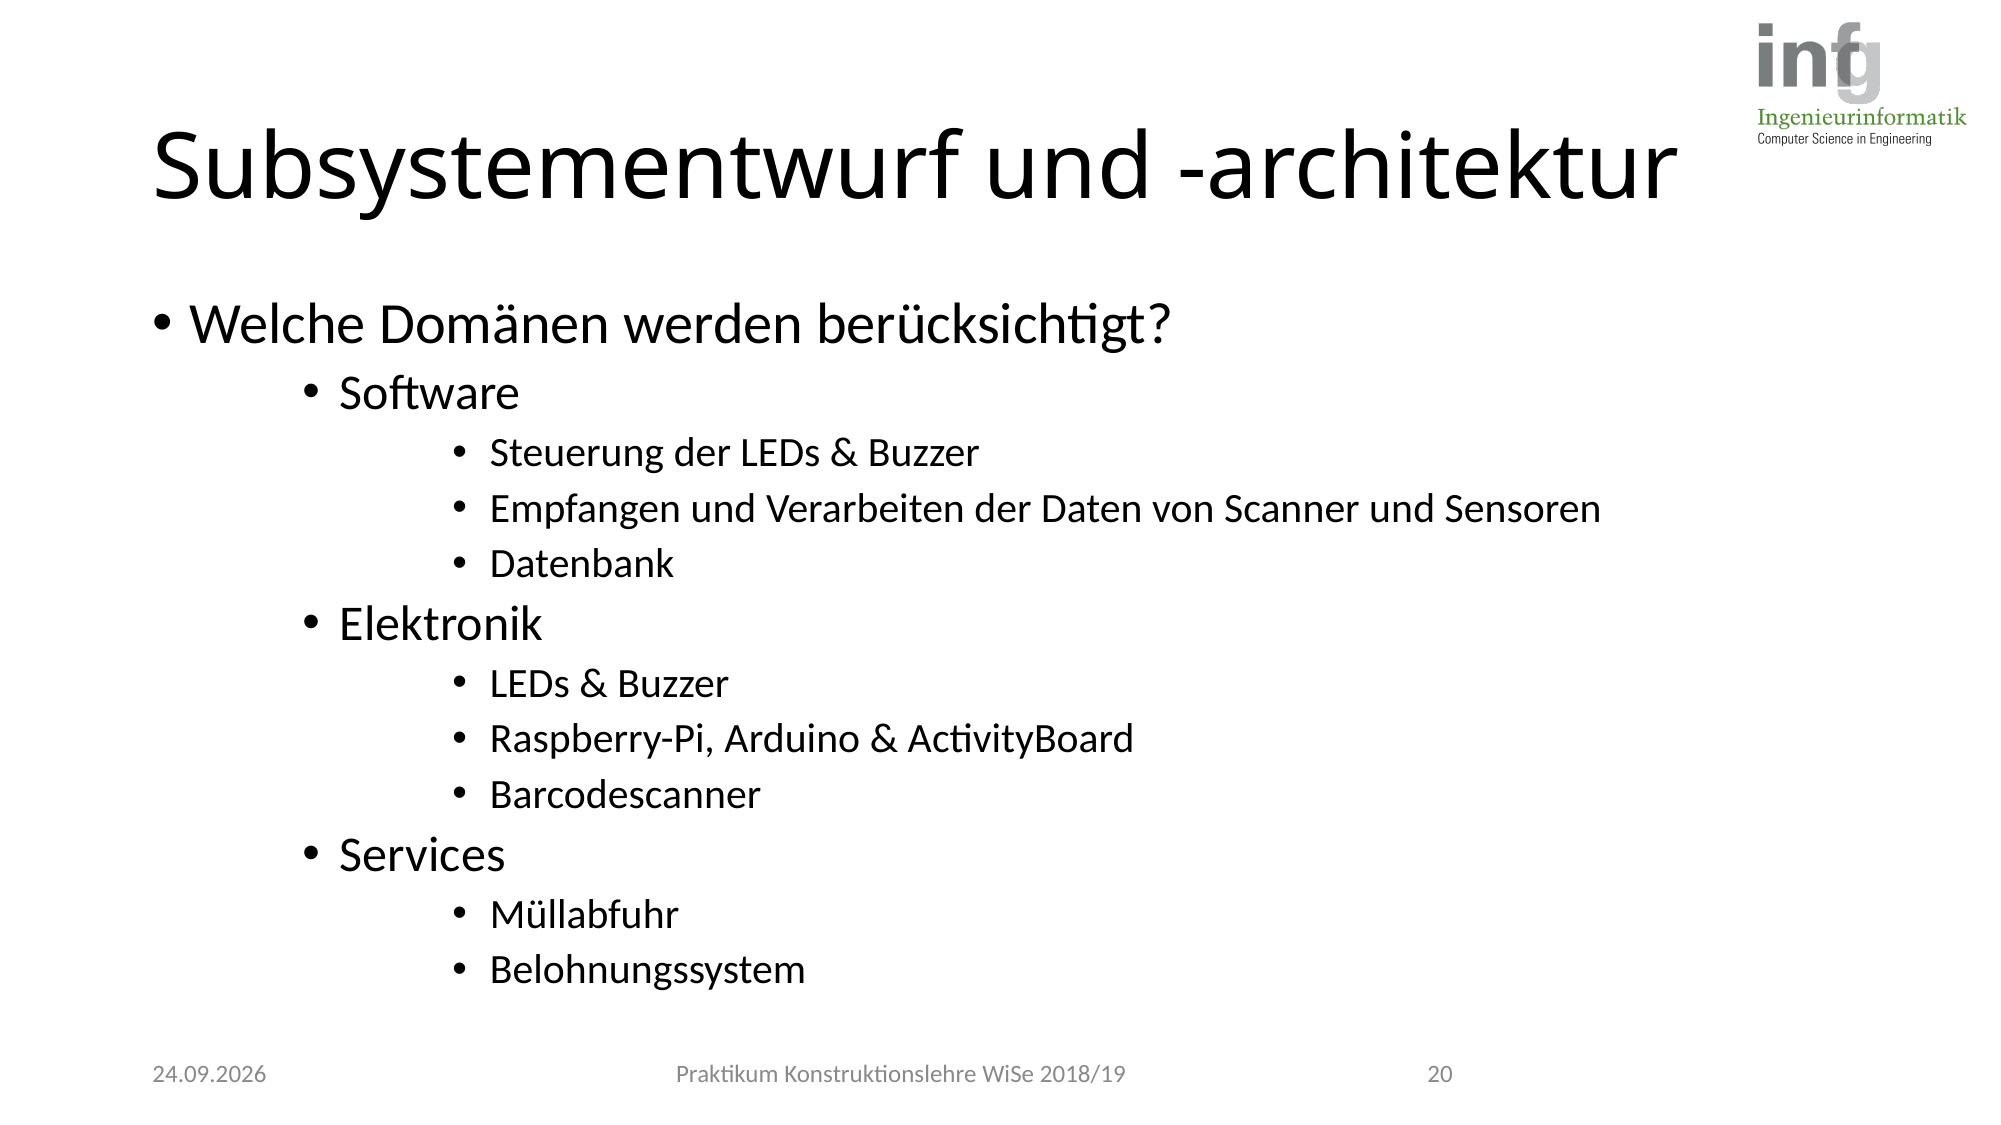

# Subsystementwurf und -architektur
Welche Domänen werden berücksichtigt?
Software
Steuerung der LEDs & Buzzer
Empfangen und Verarbeiten der Daten von Scanner und Sensoren
Datenbank
Elektronik
LEDs & Buzzer
Raspberry-Pi, Arduino & ActivityBoard
Barcodescanner
Services
Müllabfuhr
Belohnungssystem
Praktikum Konstruktionslehre WiSe 2018/19
20